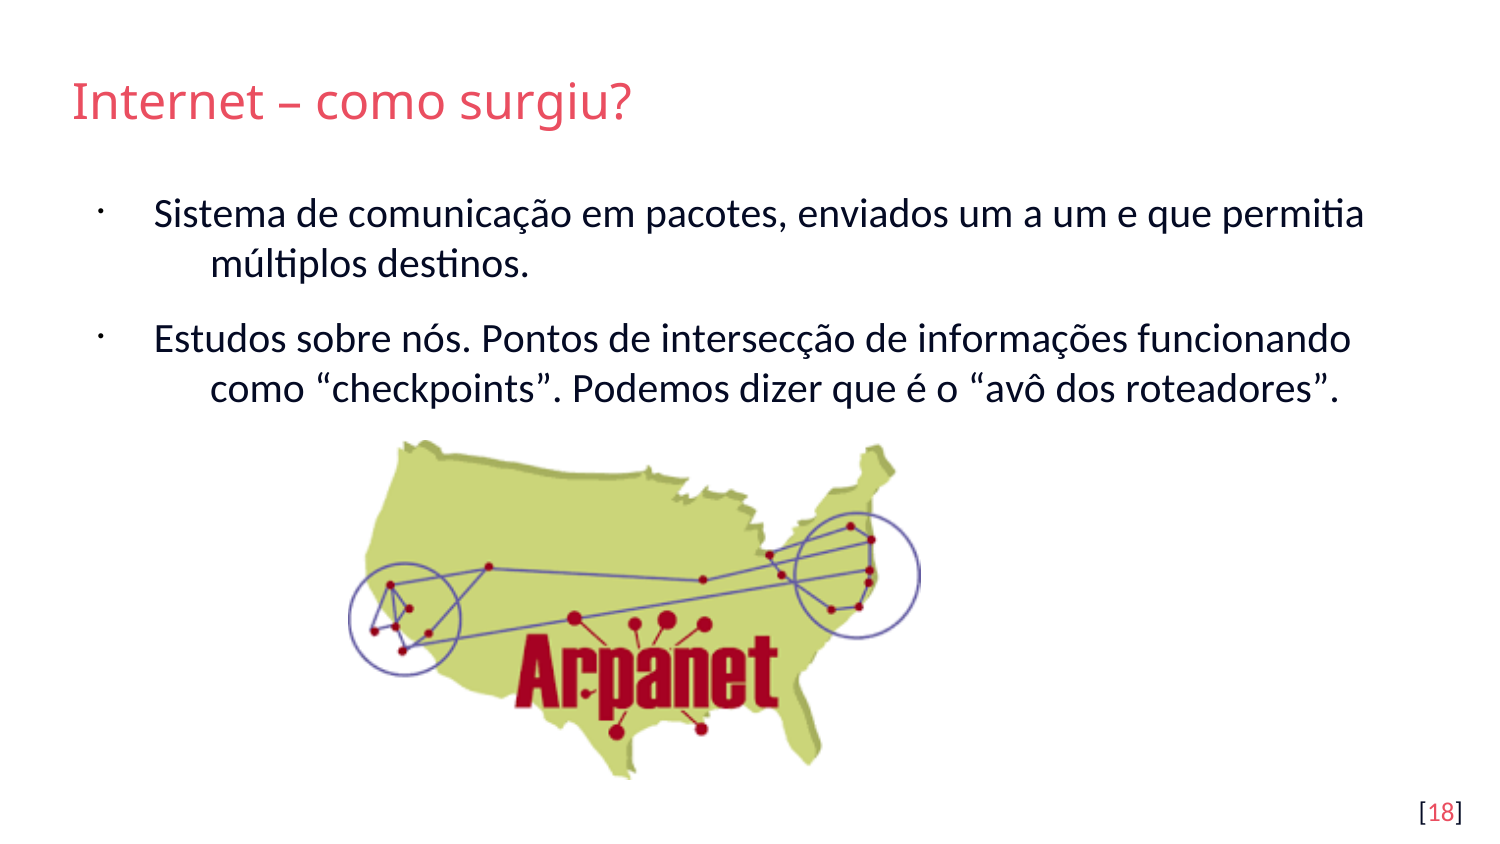

Internet – como surgiu?
Sistema de comunicação em pacotes, enviados um a um e que permitia múltiplos destinos.
Estudos sobre nós. Pontos de intersecção de informações funcionando como “checkpoints”. Podemos dizer que é o “avô dos roteadores”.